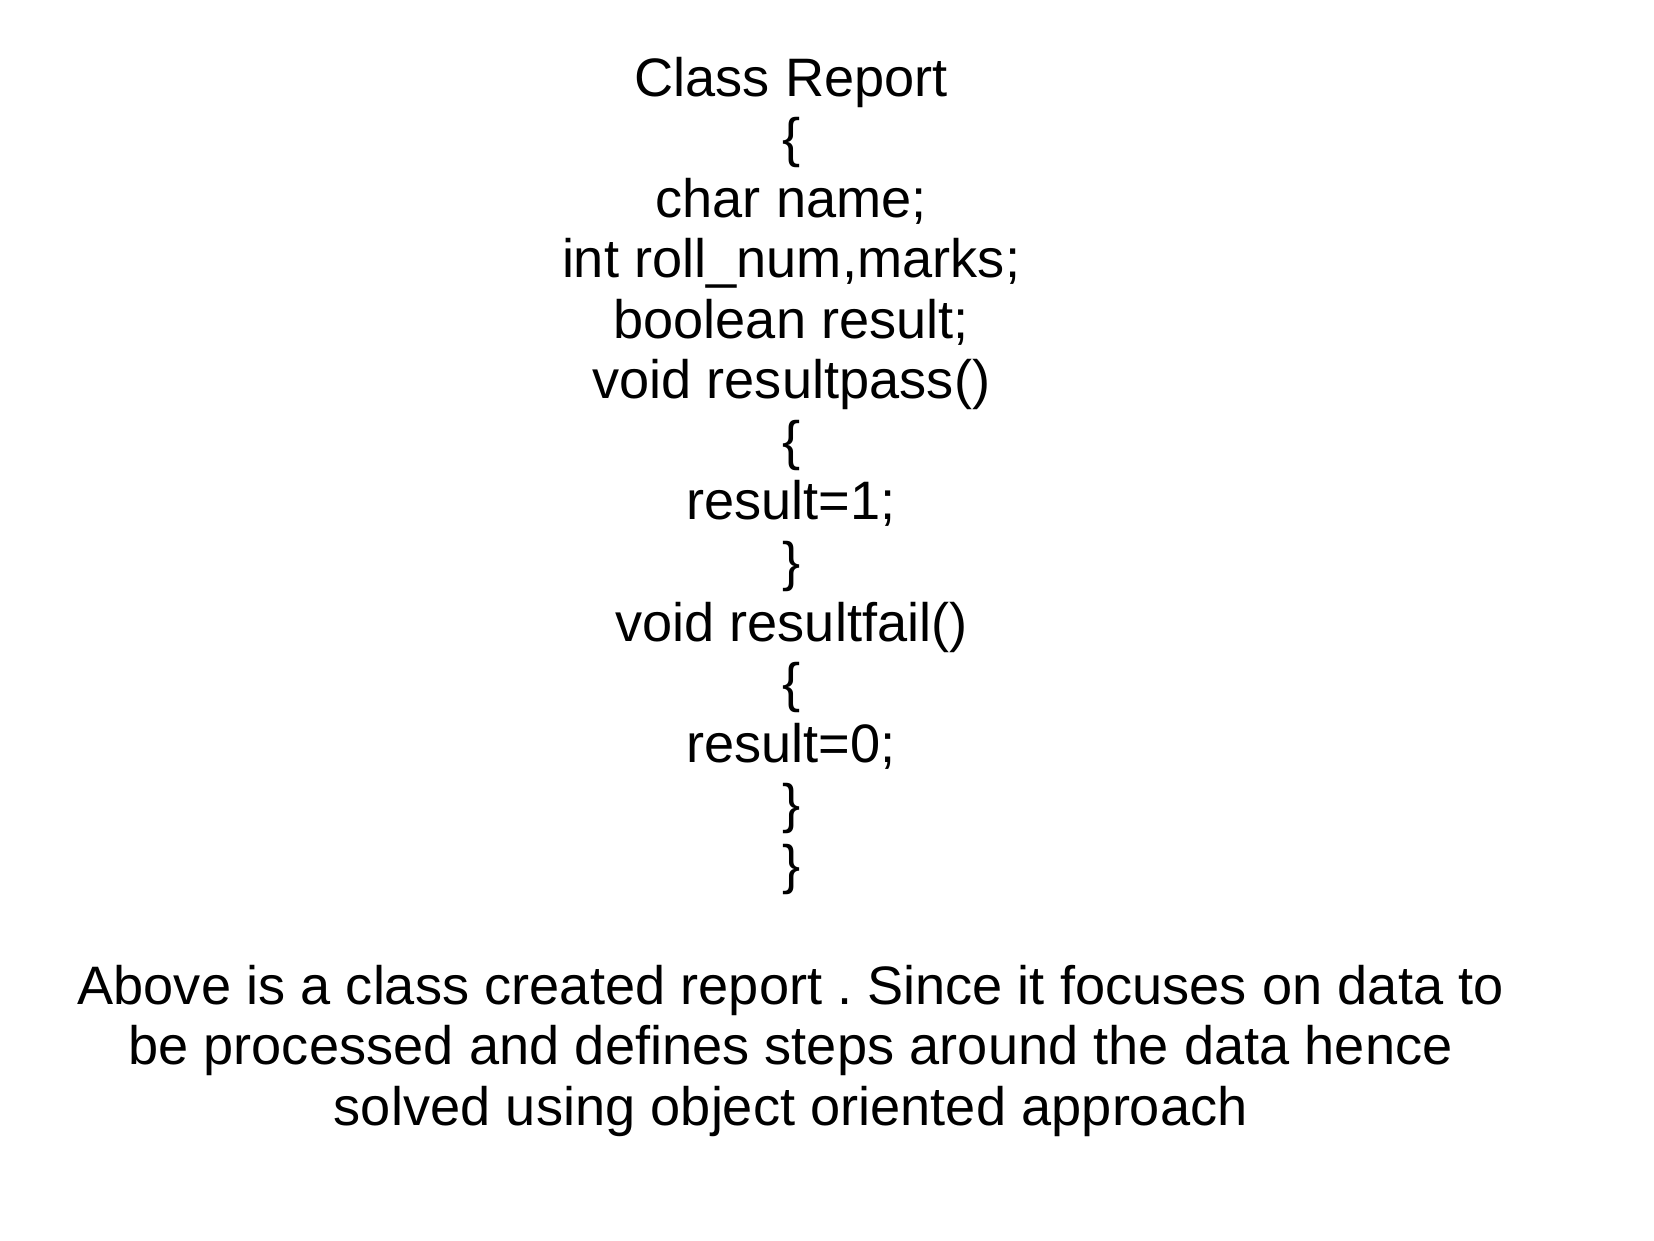

# Class Report { char name; int roll_num,marks; boolean result; void resultpass() { result=1; } void resultfail() { result=0; } } Above is a class created report . Since it focuses on data to be processed and defines steps around the data hence solved using object oriented approach